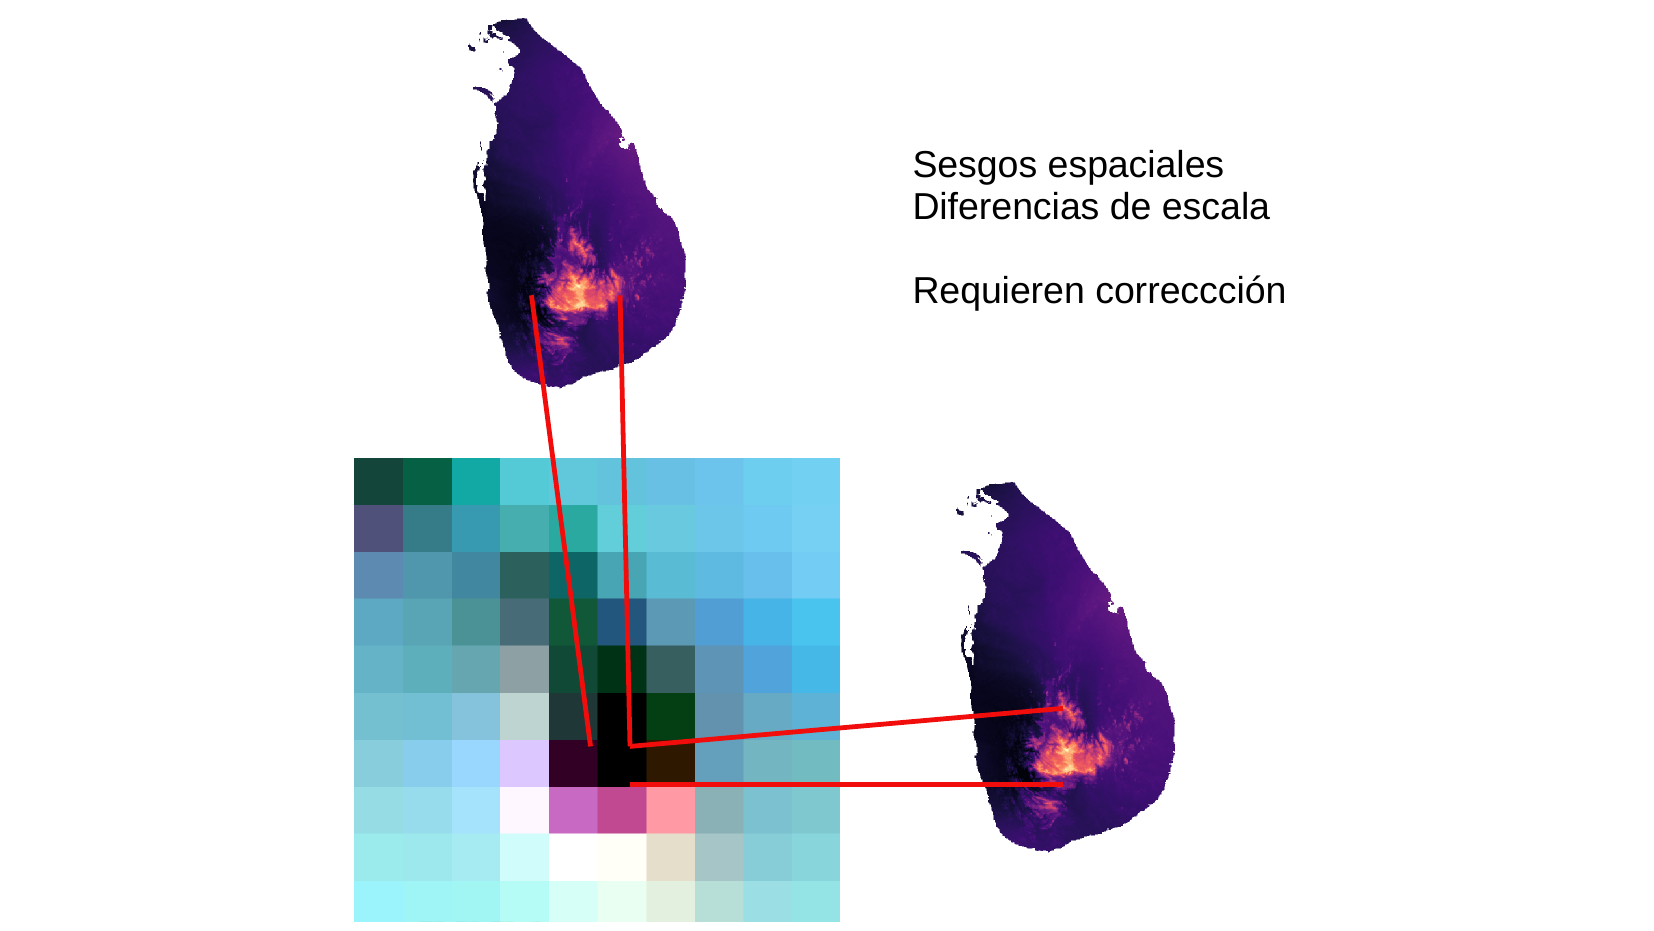

Sesgos espaciales
Diferencias de escala
Requieren correccción